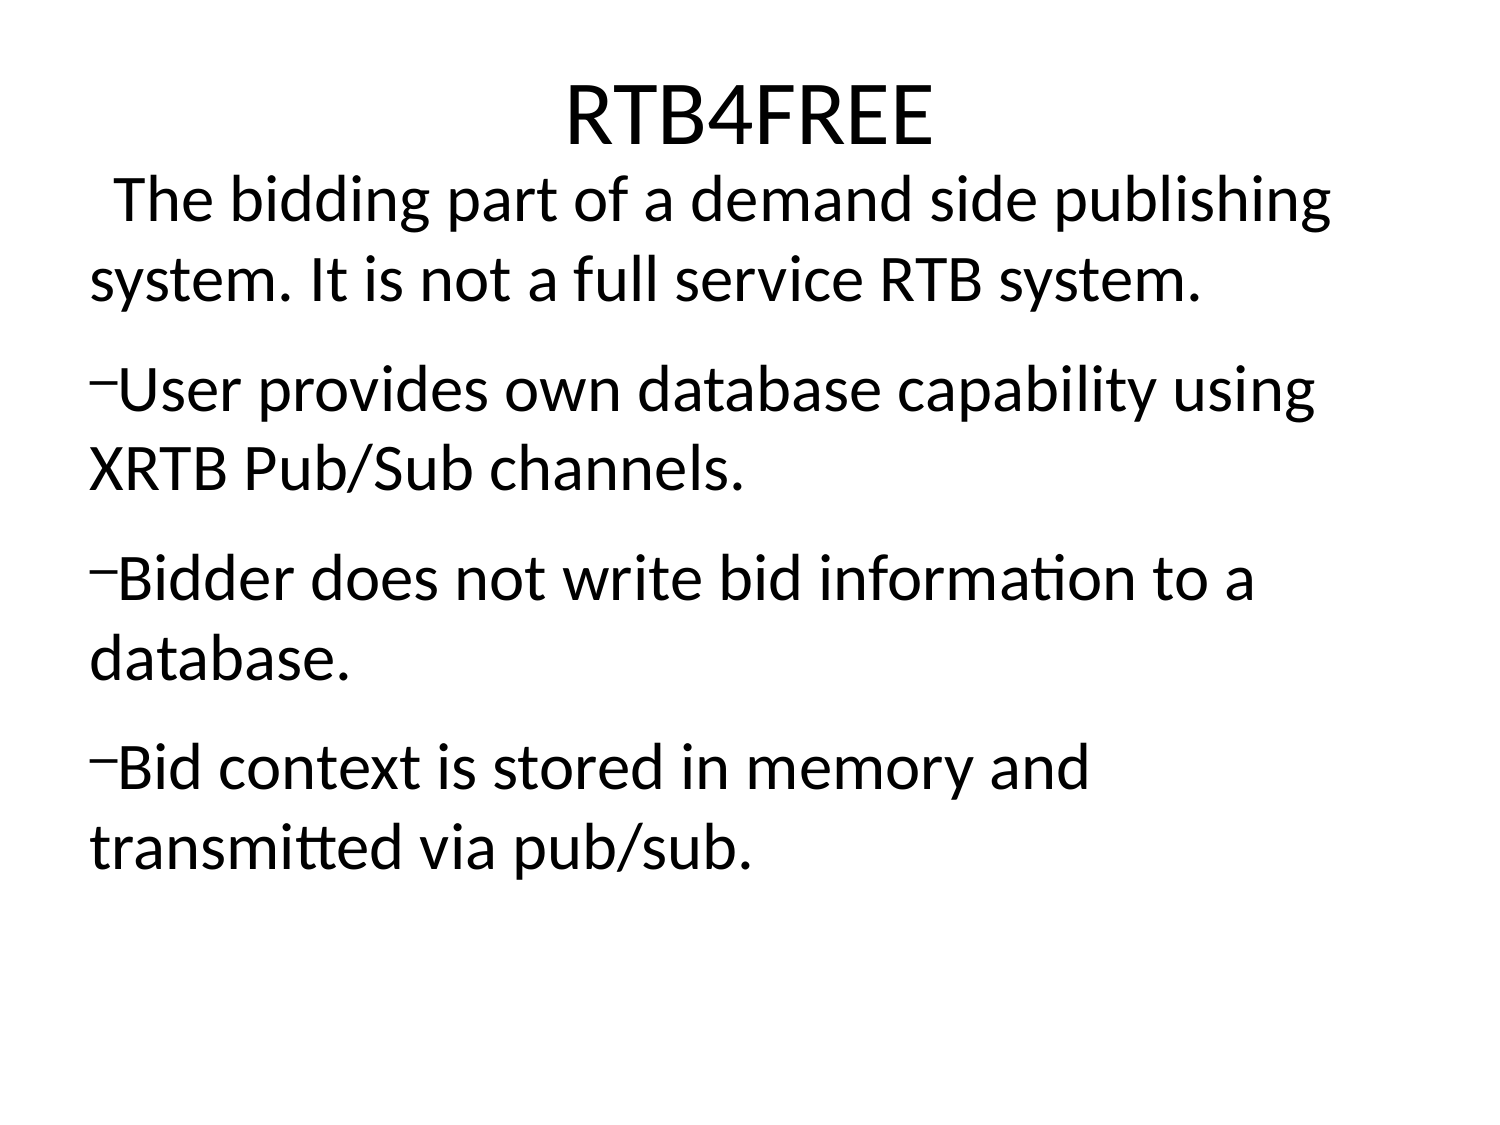

# RTB4FREE
The bidding part of a demand side publishing system. It is not a full service RTB system.
User provides own database capability using XRTB Pub/Sub channels.
Bidder does not write bid information to a database.
Bid context is stored in memory and transmitted via pub/sub.